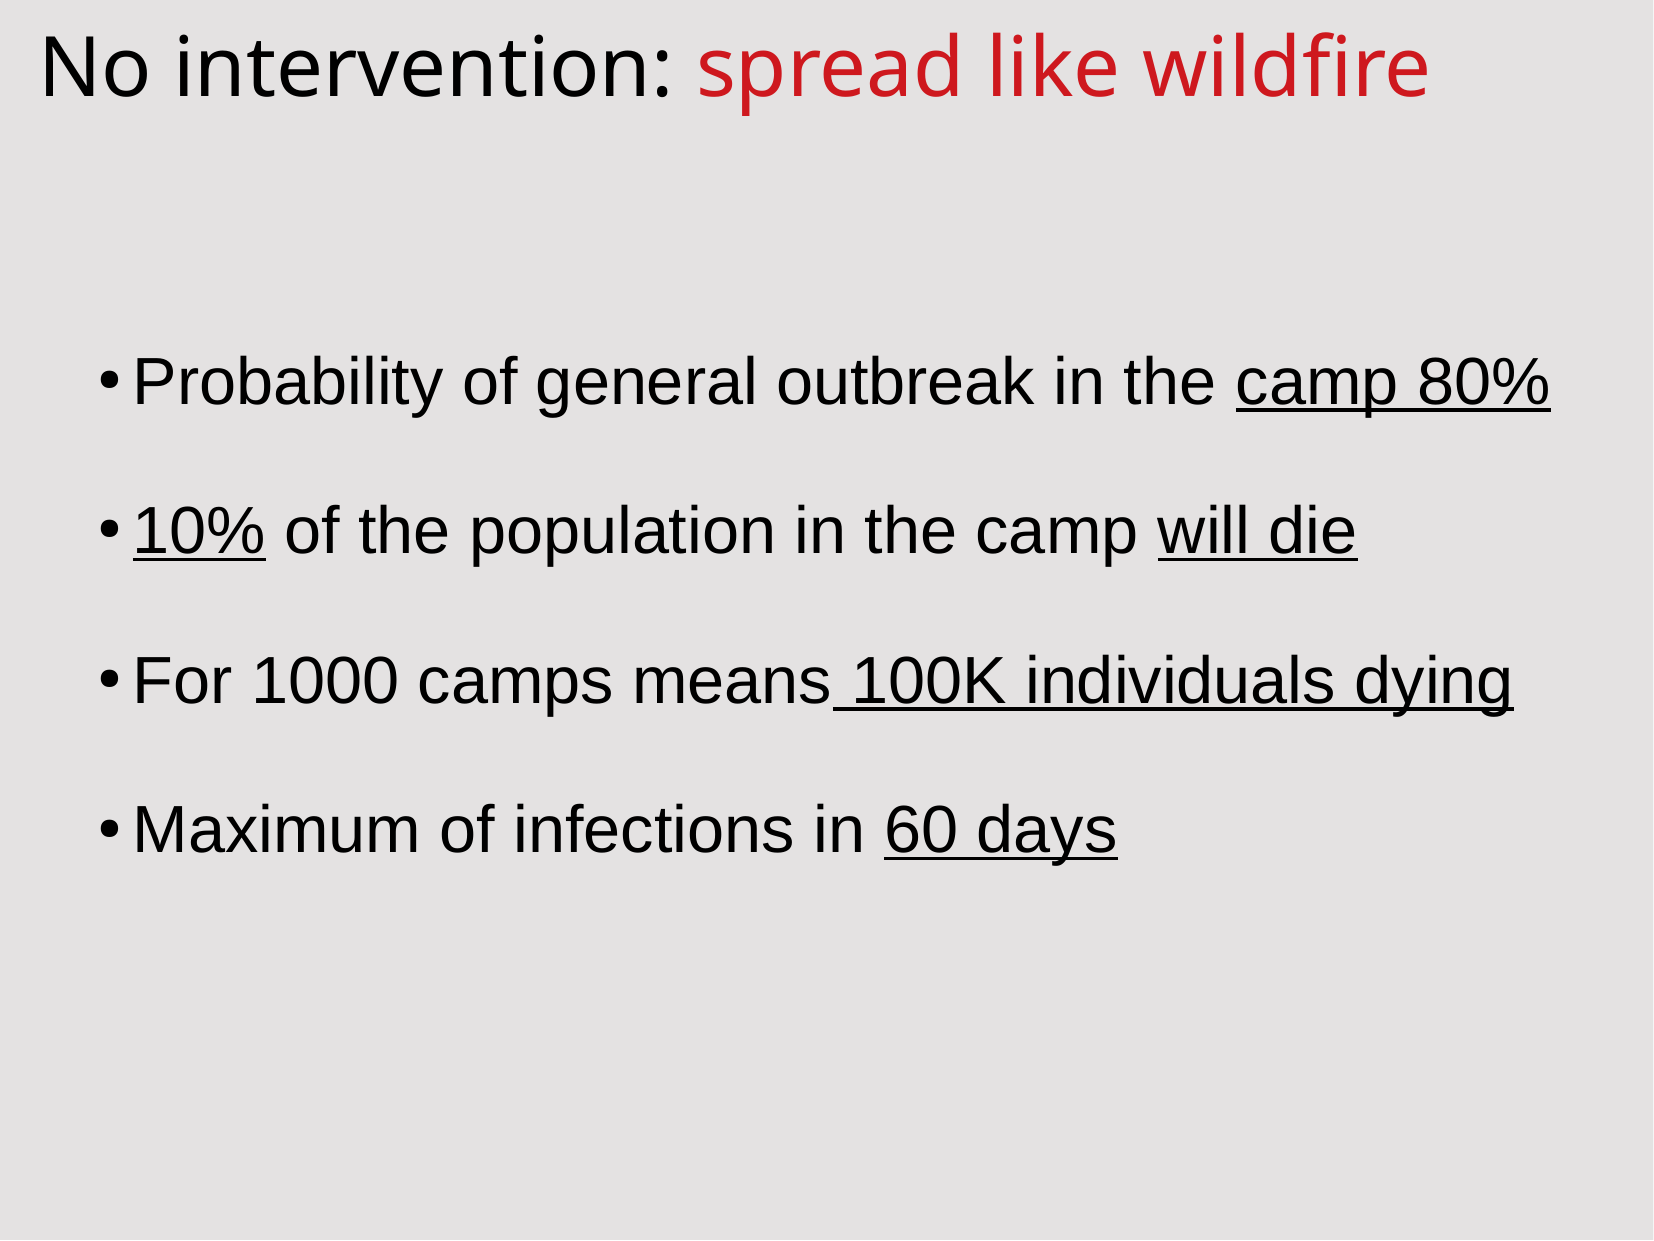

No intervention: spread like wildfire
Probability of general outbreak in the camp 80%
10% of the population in the camp will die
For 1000 camps means 100K individuals dying
Maximum of infections in 60 days